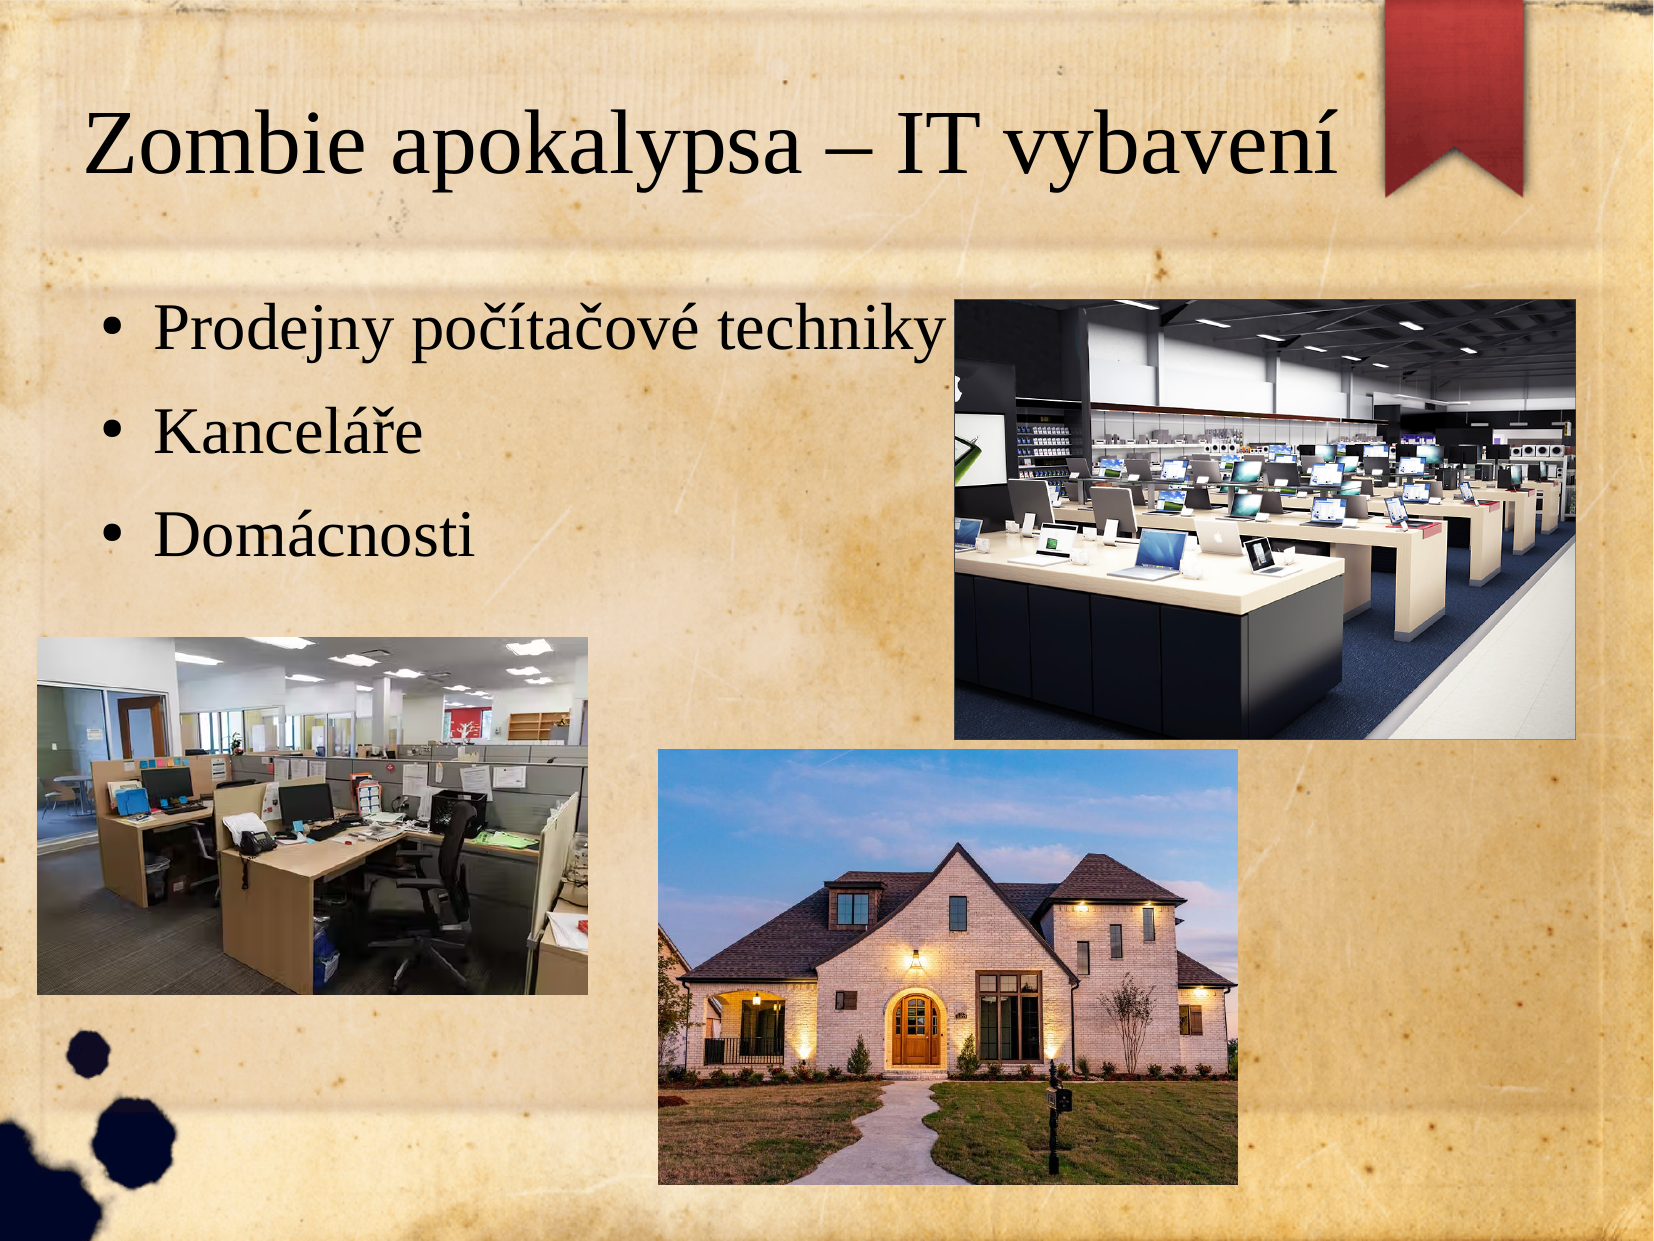

# Zombie apokalypsa – IT vybavení
Prodejny počítačové techniky
Kanceláře
Domácnosti